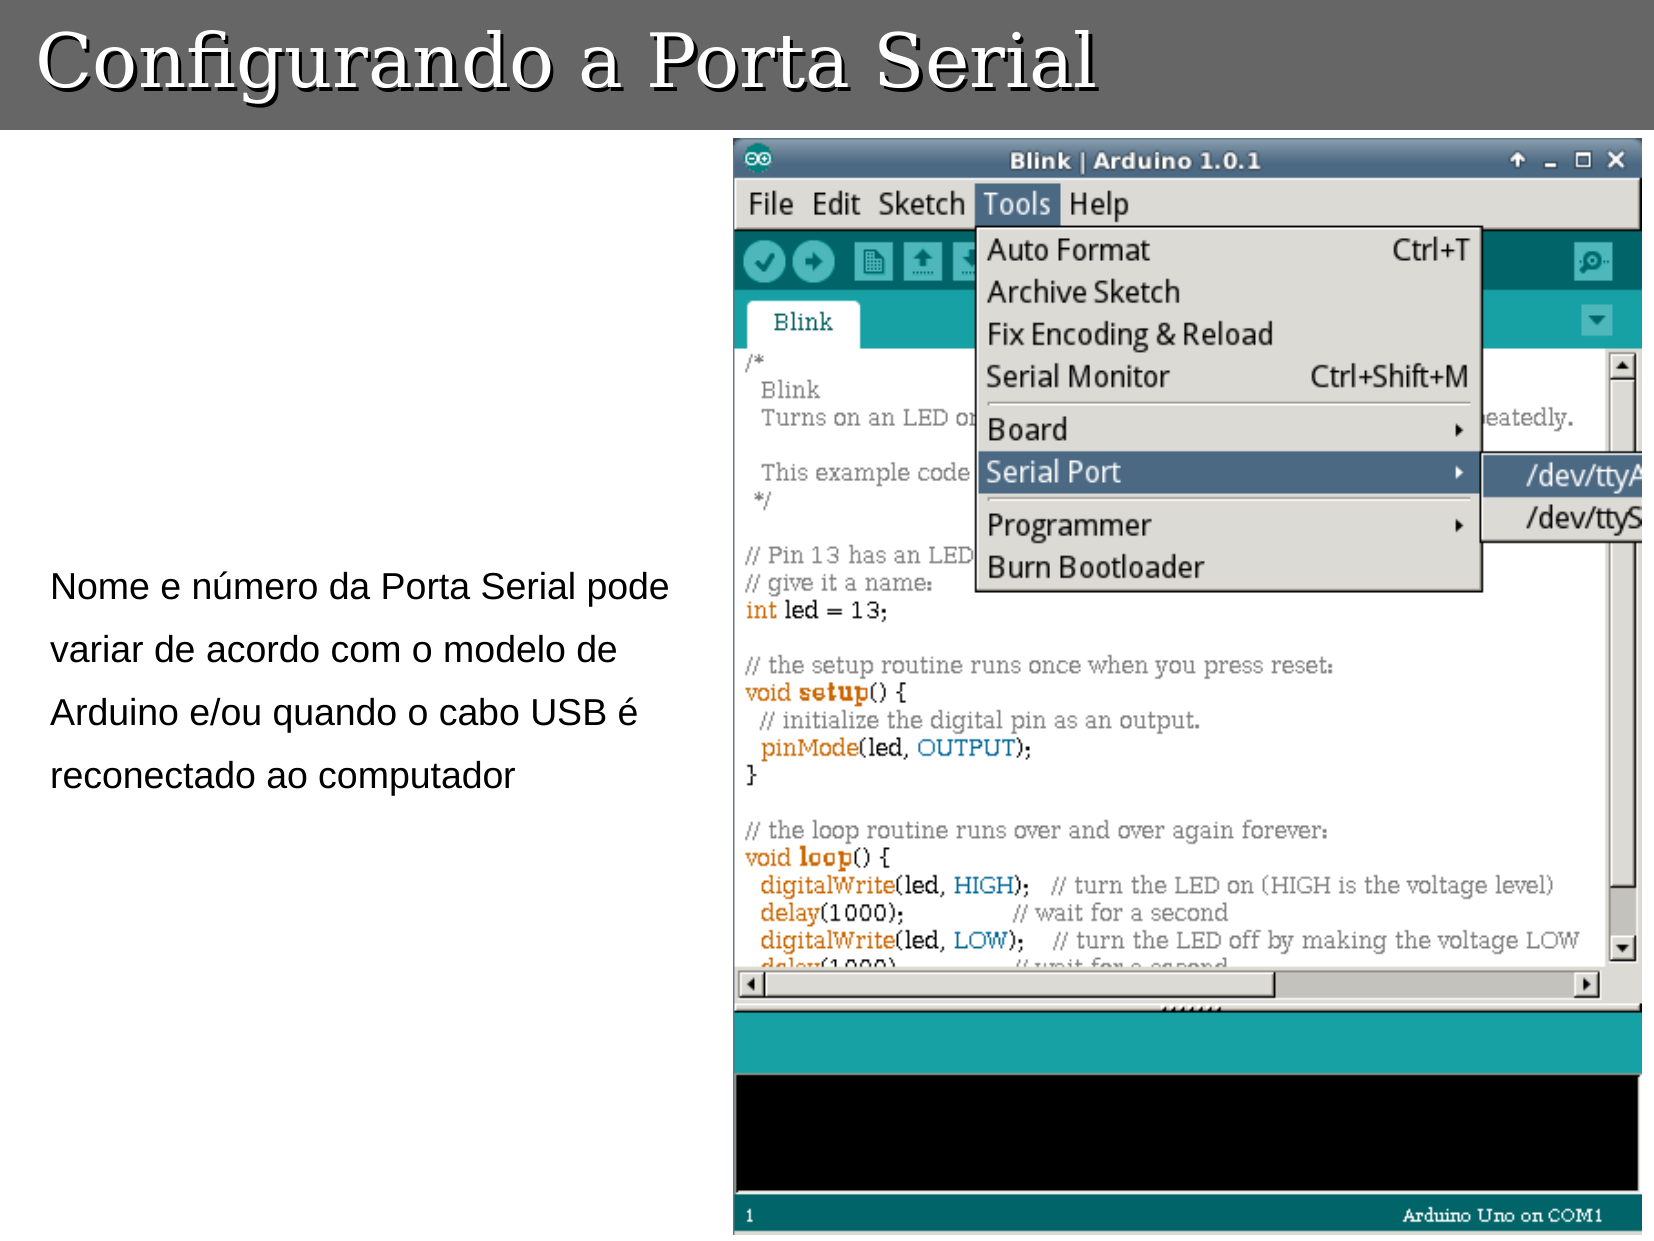

# Configurando a Porta Serial
Nome e número da Porta Serial pode variar de acordo com o modelo de Arduino e/ou quando o cabo USB é reconectado ao computador